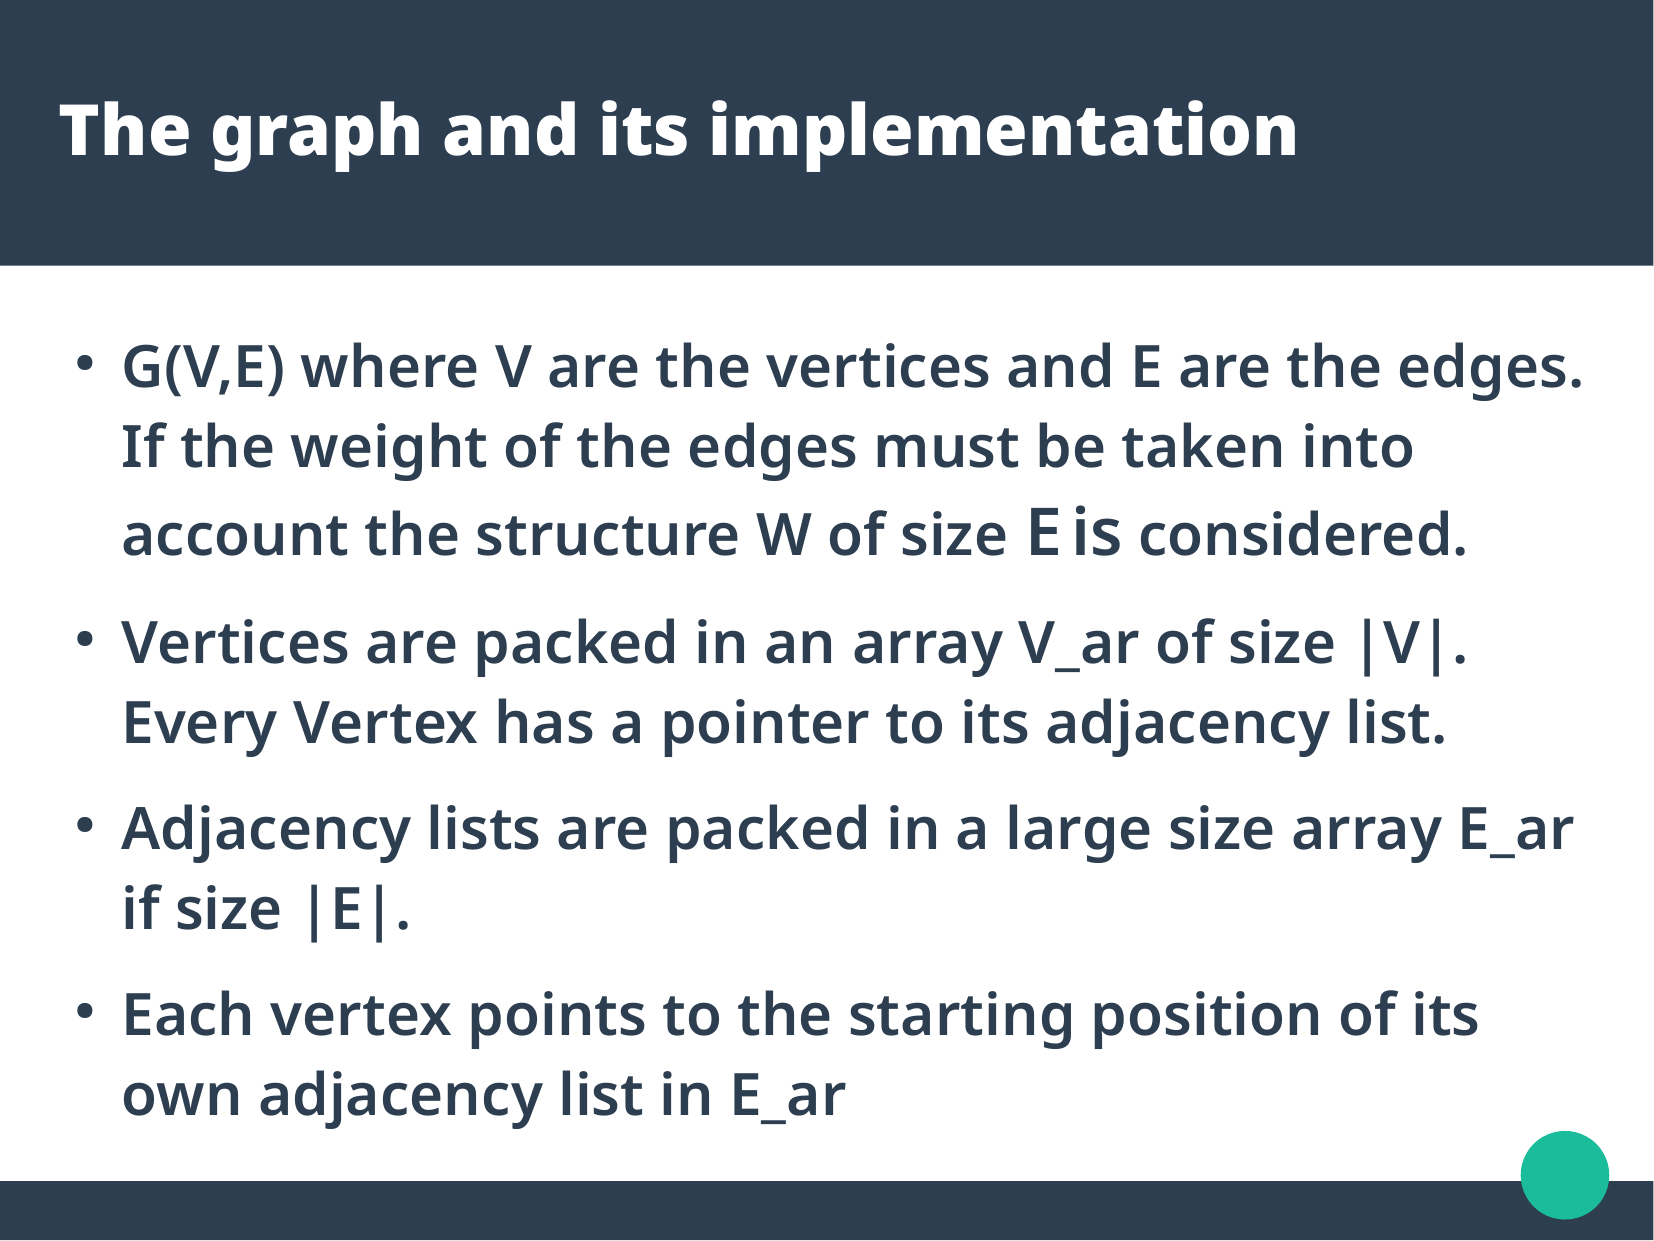

# The graph and its implementation
G(V,E) where V are the vertices and E are the edges. If the weight of the edges must be taken into account the structure W of size E is considered.
Vertices are packed in an array V_ar of size |V|. Every Vertex has a pointer to its adjacency list.
Adjacency lists are packed in a large size array E_ar if size |E|.
Each vertex points to the starting position of its own adjacency list in E_ar